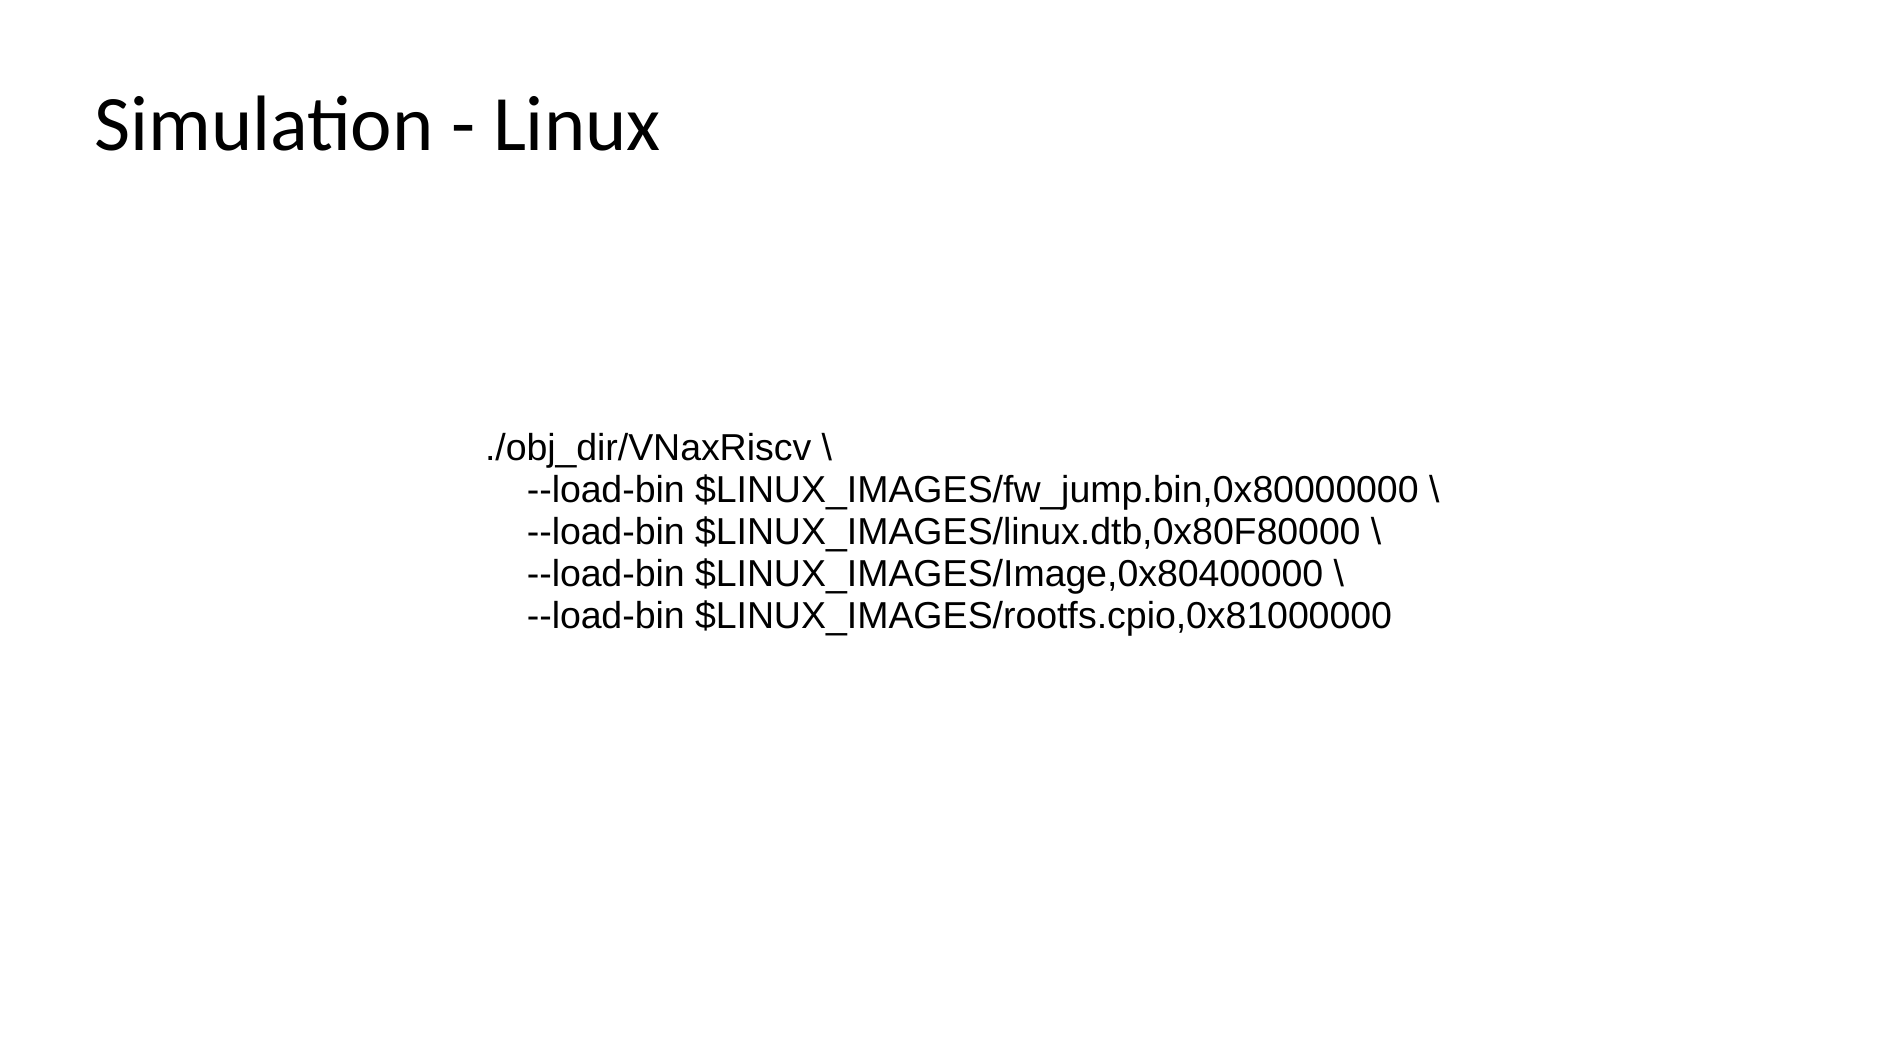

# Simulation - Linux
./obj_dir/VNaxRiscv \
 --load-bin $LINUX_IMAGES/fw_jump.bin,0x80000000 \
 --load-bin $LINUX_IMAGES/linux.dtb,0x80F80000 \
 --load-bin $LINUX_IMAGES/Image,0x80400000 \
 --load-bin $LINUX_IMAGES/rootfs.cpio,0x81000000